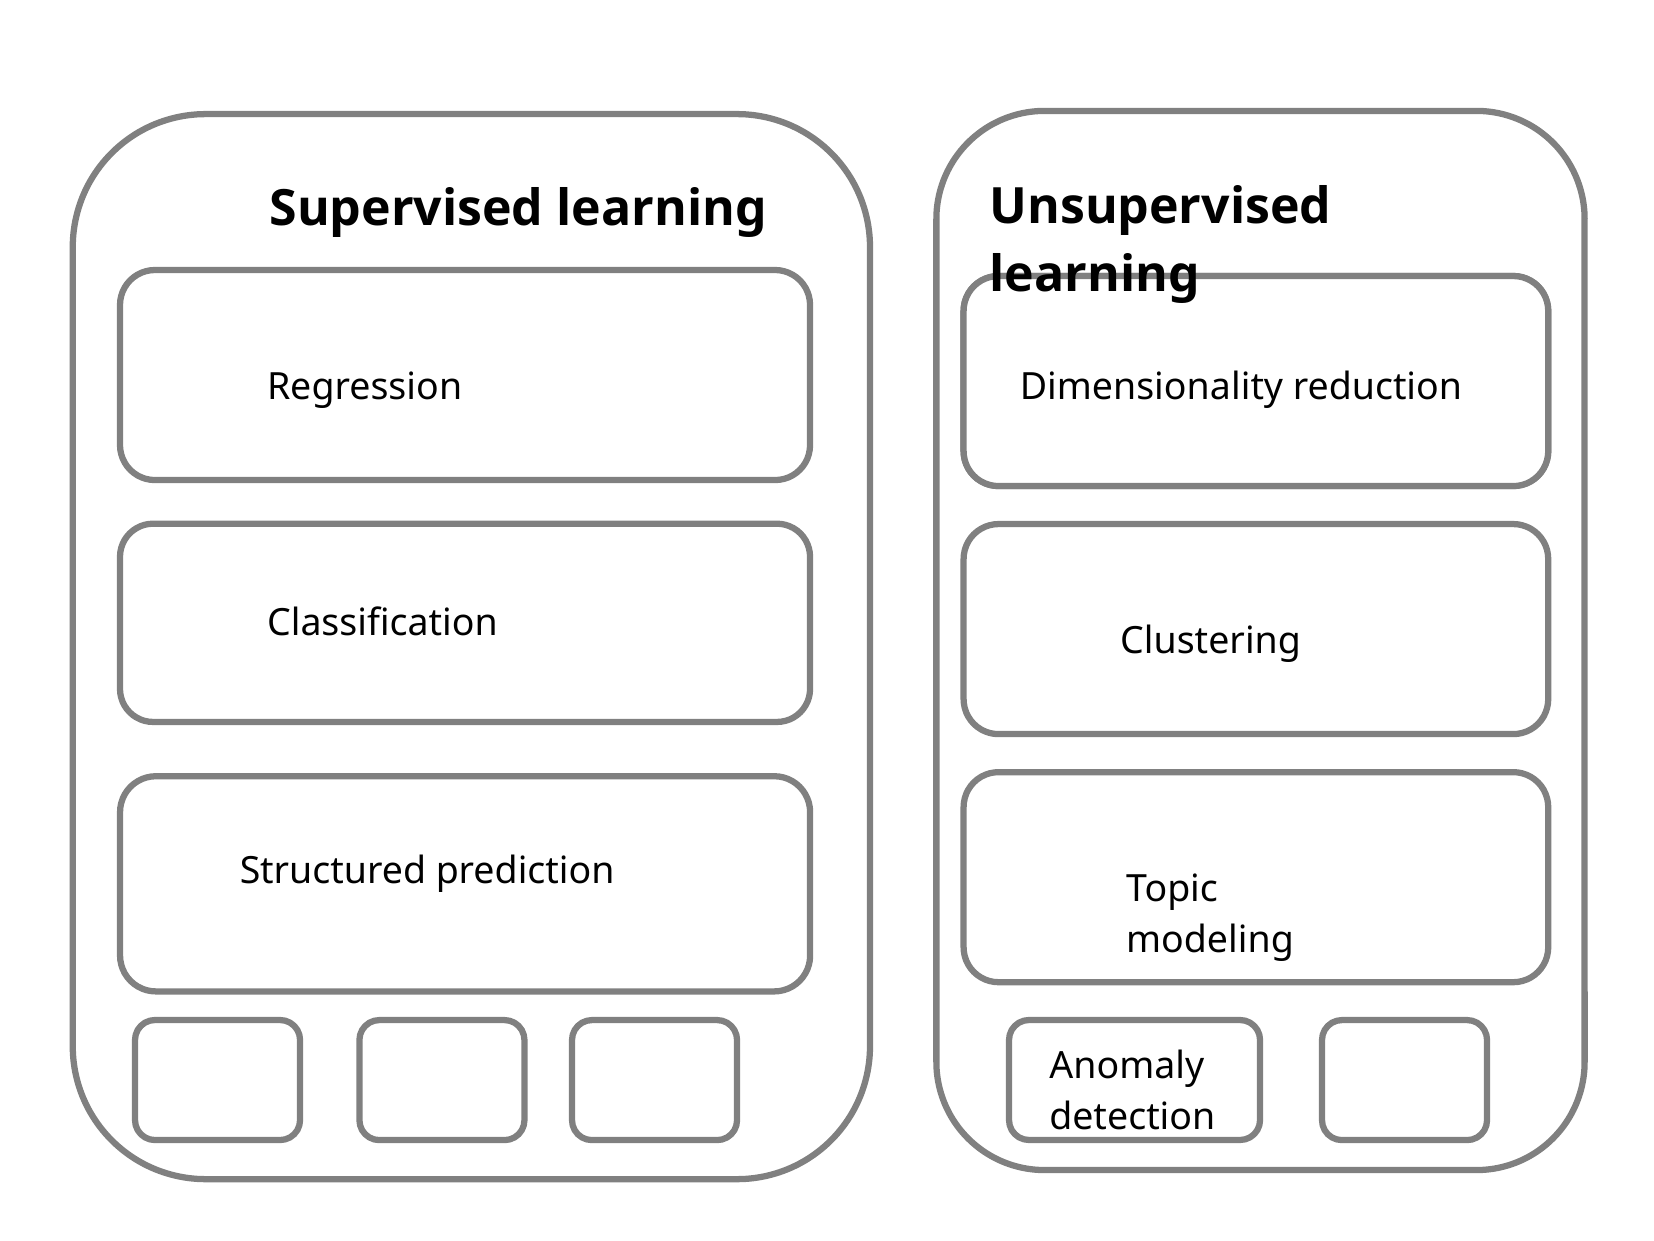

Unsupervised learning
Supervised learning
Regression
Dimensionality reduction
Classification
Clustering
Structured prediction
Topic modeling
Anomaly
detection